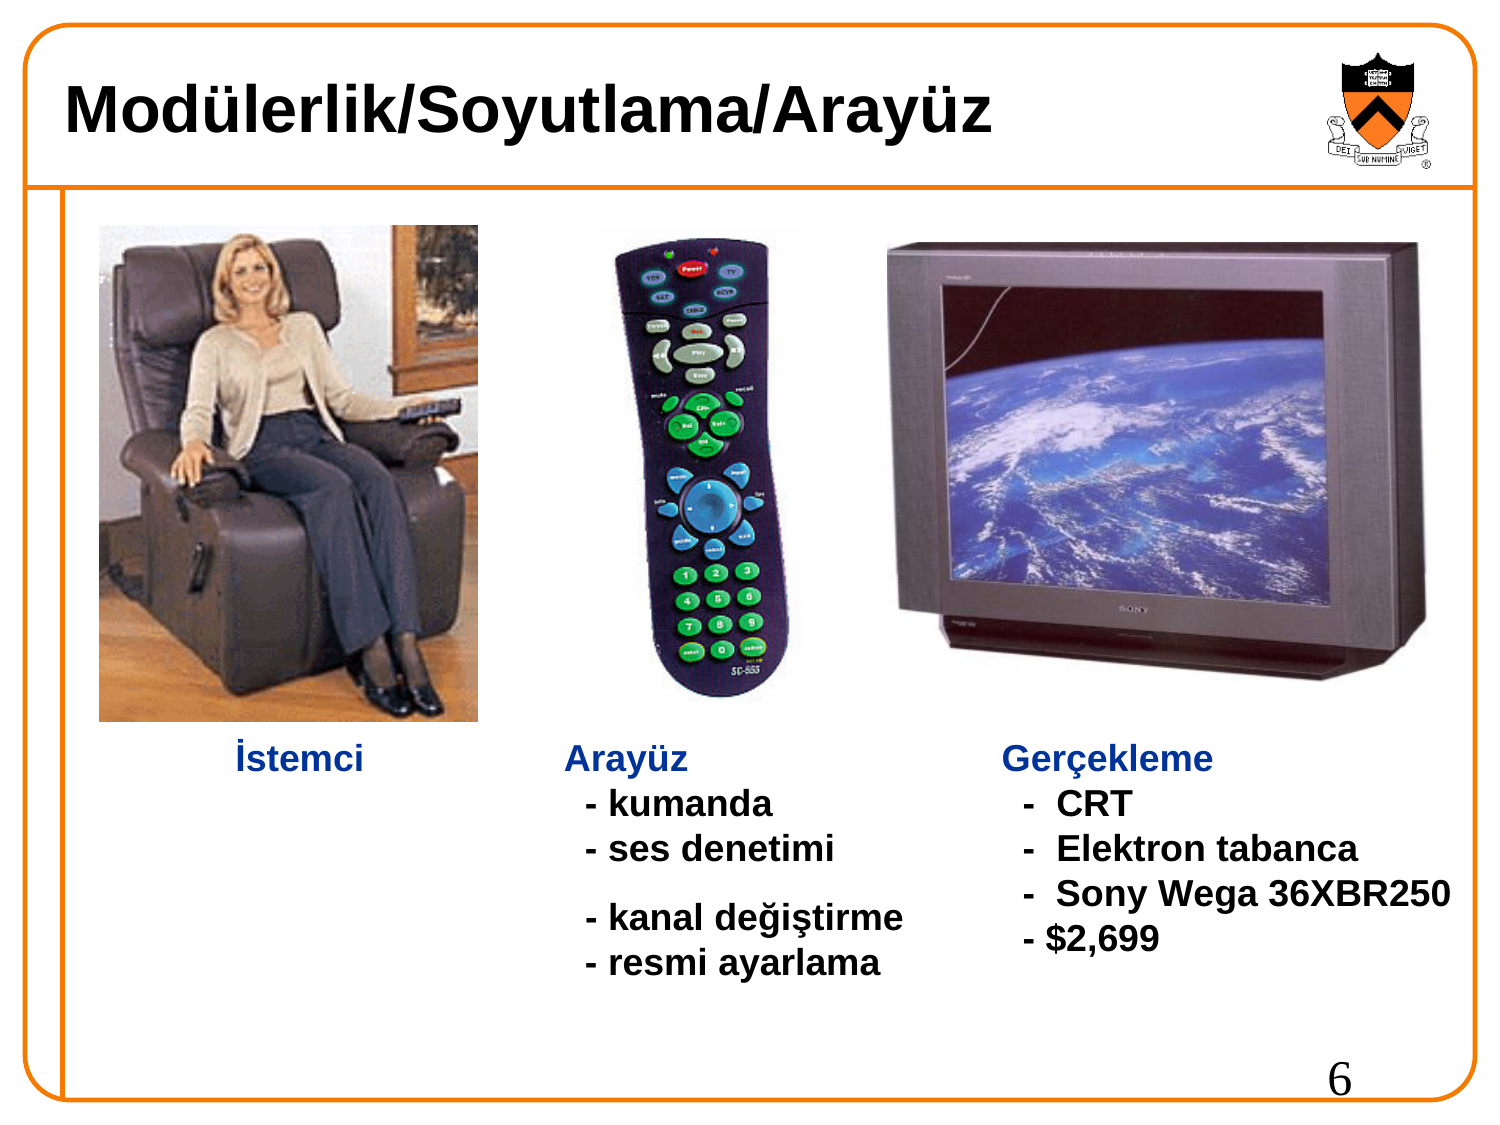

# Modülerlik/Soyutlama/Arayüz
İstemci
Arayüz
 - kumanda
 - ses denetimi
 - kanal değiştirme
 - resmi ayarlama
Gerçekleme
 - CRT
 - Elektron tabanca
 - Sony Wega 36XBR250
 - $2,699
6